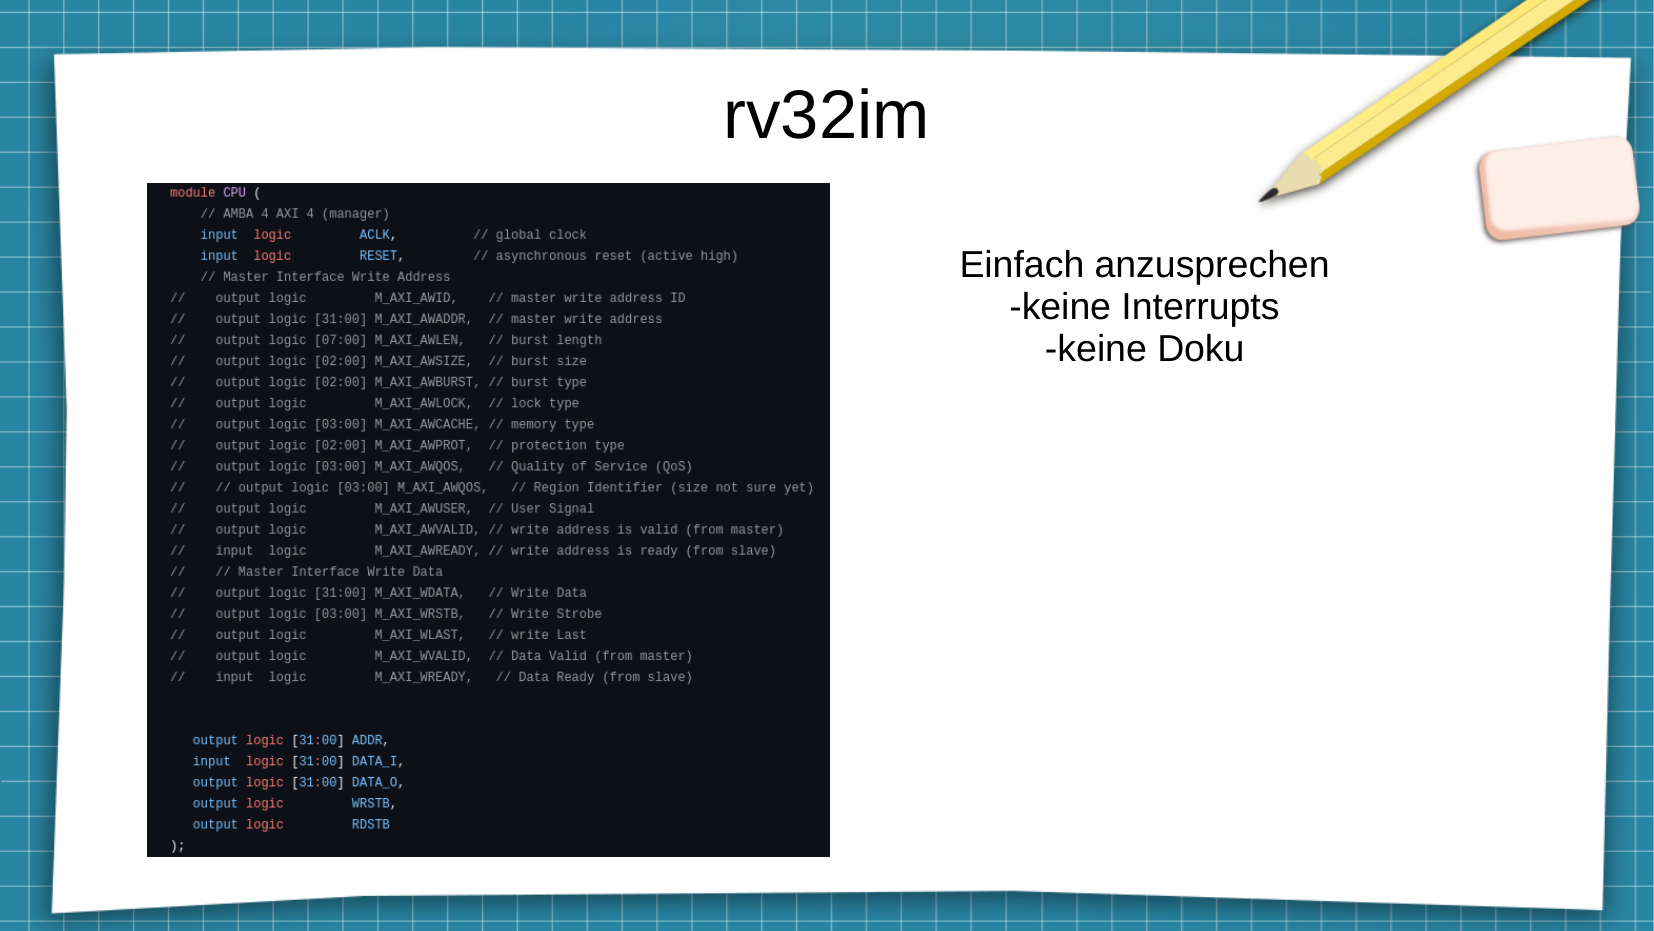

# rv32im
Einfach anzusprechen
-keine Interrupts
-keine Doku